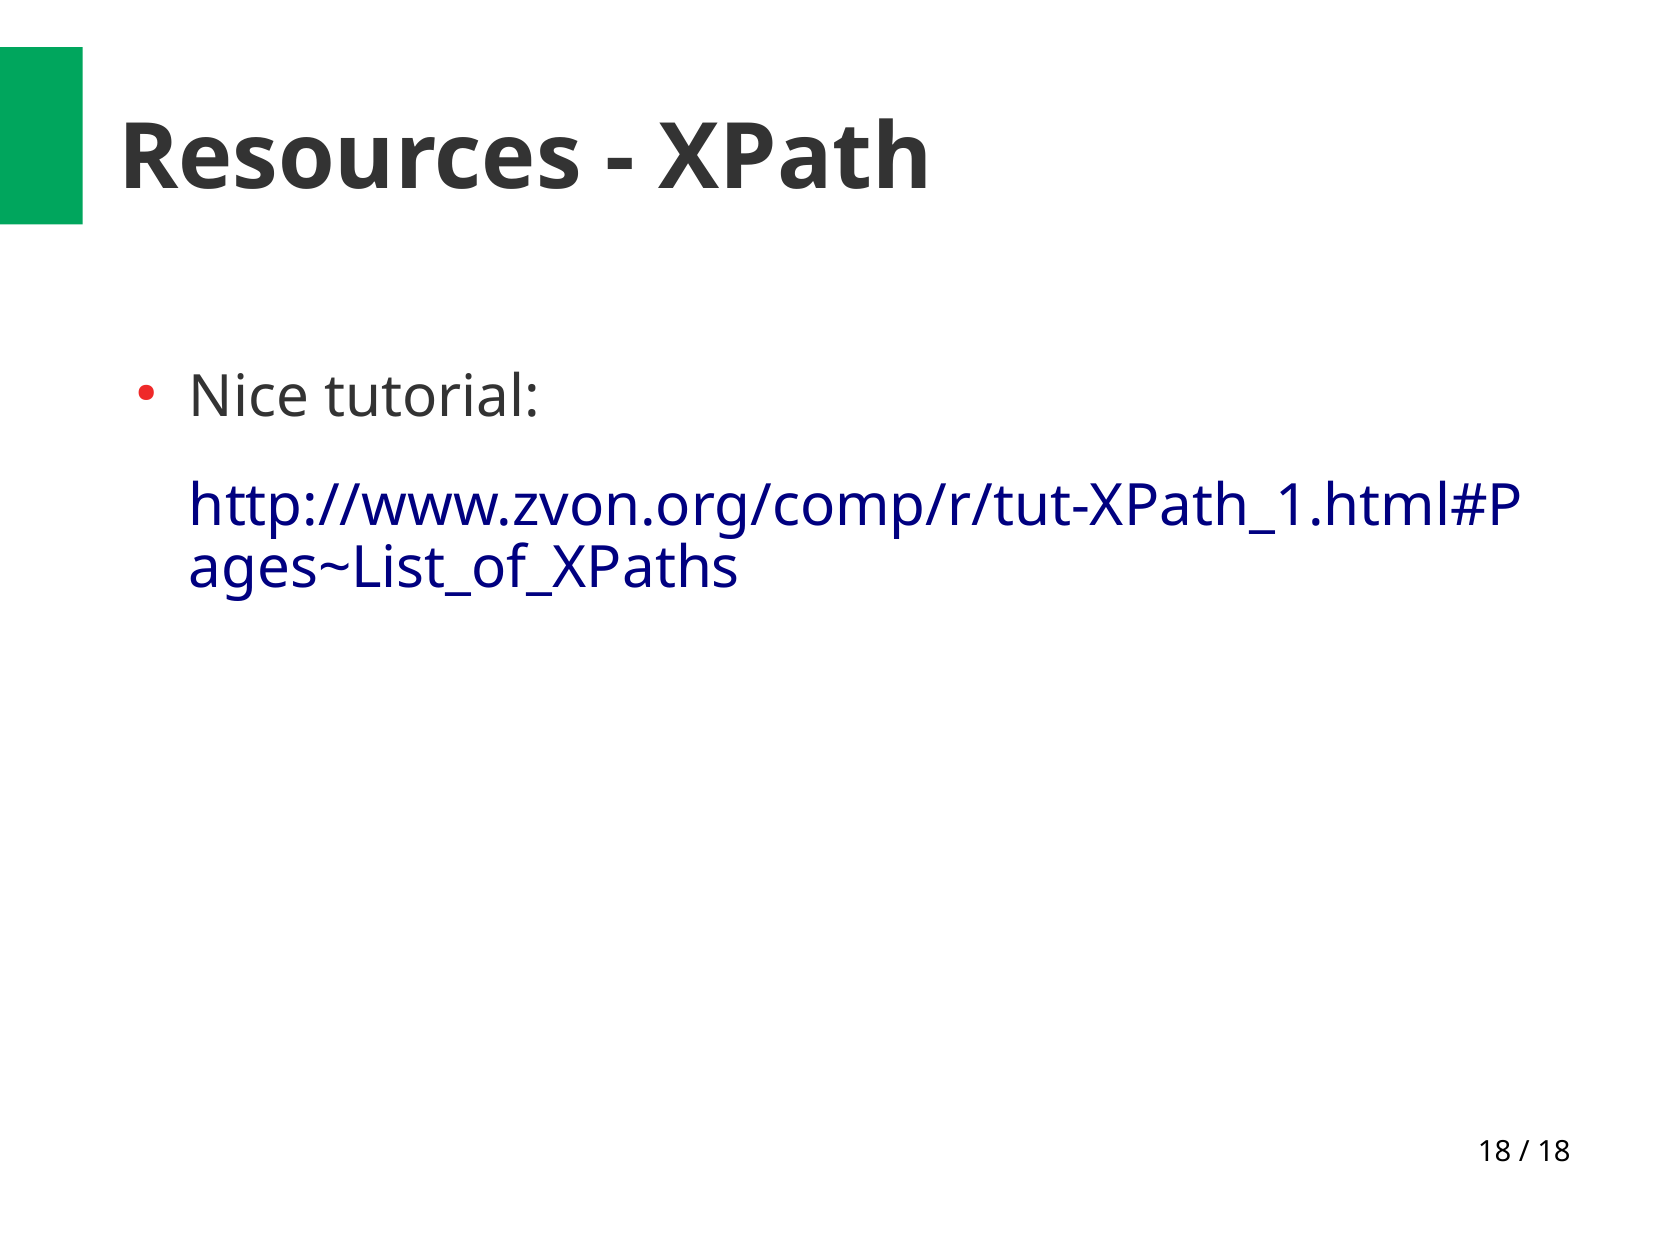

# Resources - XPath
Nice tutorial:
http://www.zvon.org/comp/r/tut-XPath_1.html#Pages~List_of_XPaths
18